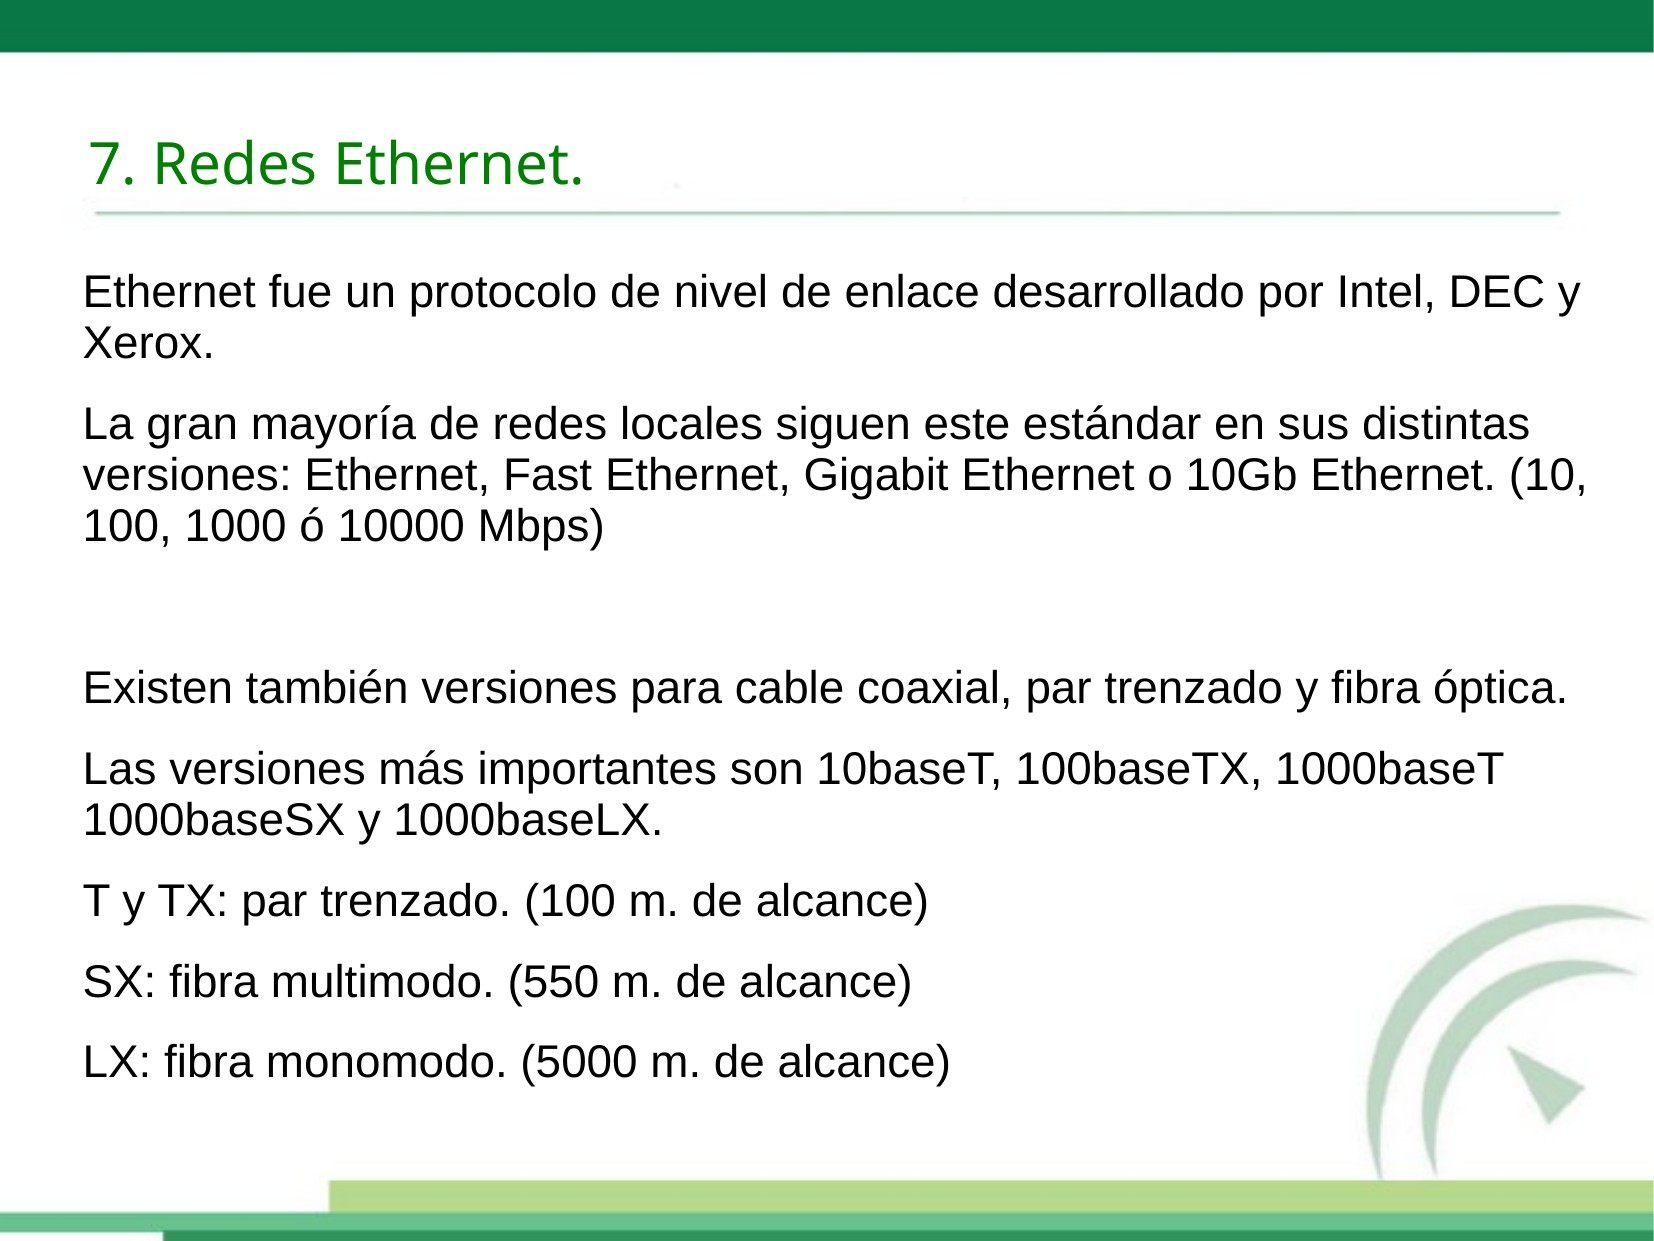

# 7. Redes Ethernet.
Ethernet fue un protocolo de nivel de enlace desarrollado por Intel, DEC y Xerox.
La gran mayoría de redes locales siguen este estándar en sus distintas versiones: Ethernet, Fast Ethernet, Gigabit Ethernet o 10Gb Ethernet. (10, 100, 1000 ó 10000 Mbps)
Existen también versiones para cable coaxial, par trenzado y fibra óptica.
Las versiones más importantes son 10baseT, 100baseTX, 1000baseT 1000baseSX y 1000baseLX.
T y TX: par trenzado. (100 m. de alcance)
SX: fibra multimodo. (550 m. de alcance)
LX: fibra monomodo. (5000 m. de alcance)